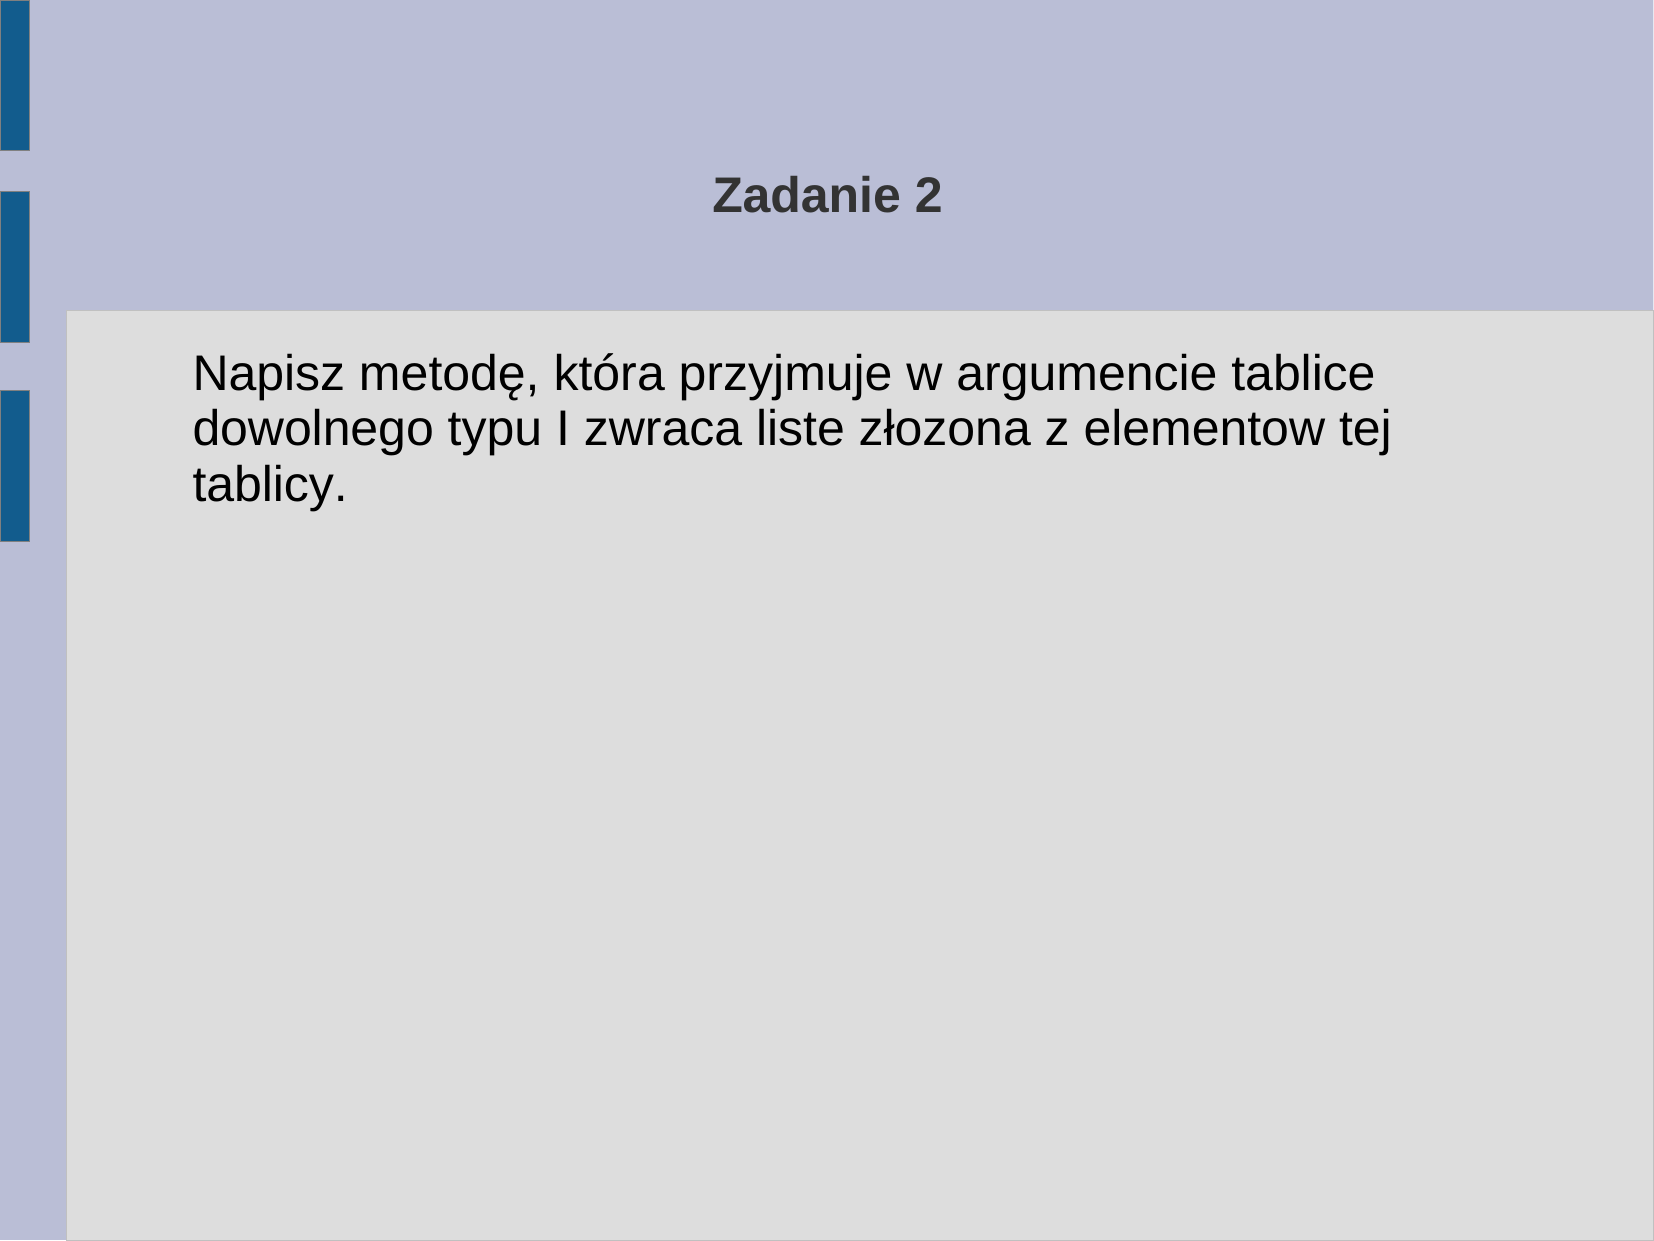

# Zadanie 2
Napisz metodę, która przyjmuje w argumencie tablice dowolnego typu I zwraca liste złozona z elementow tej tablicy.